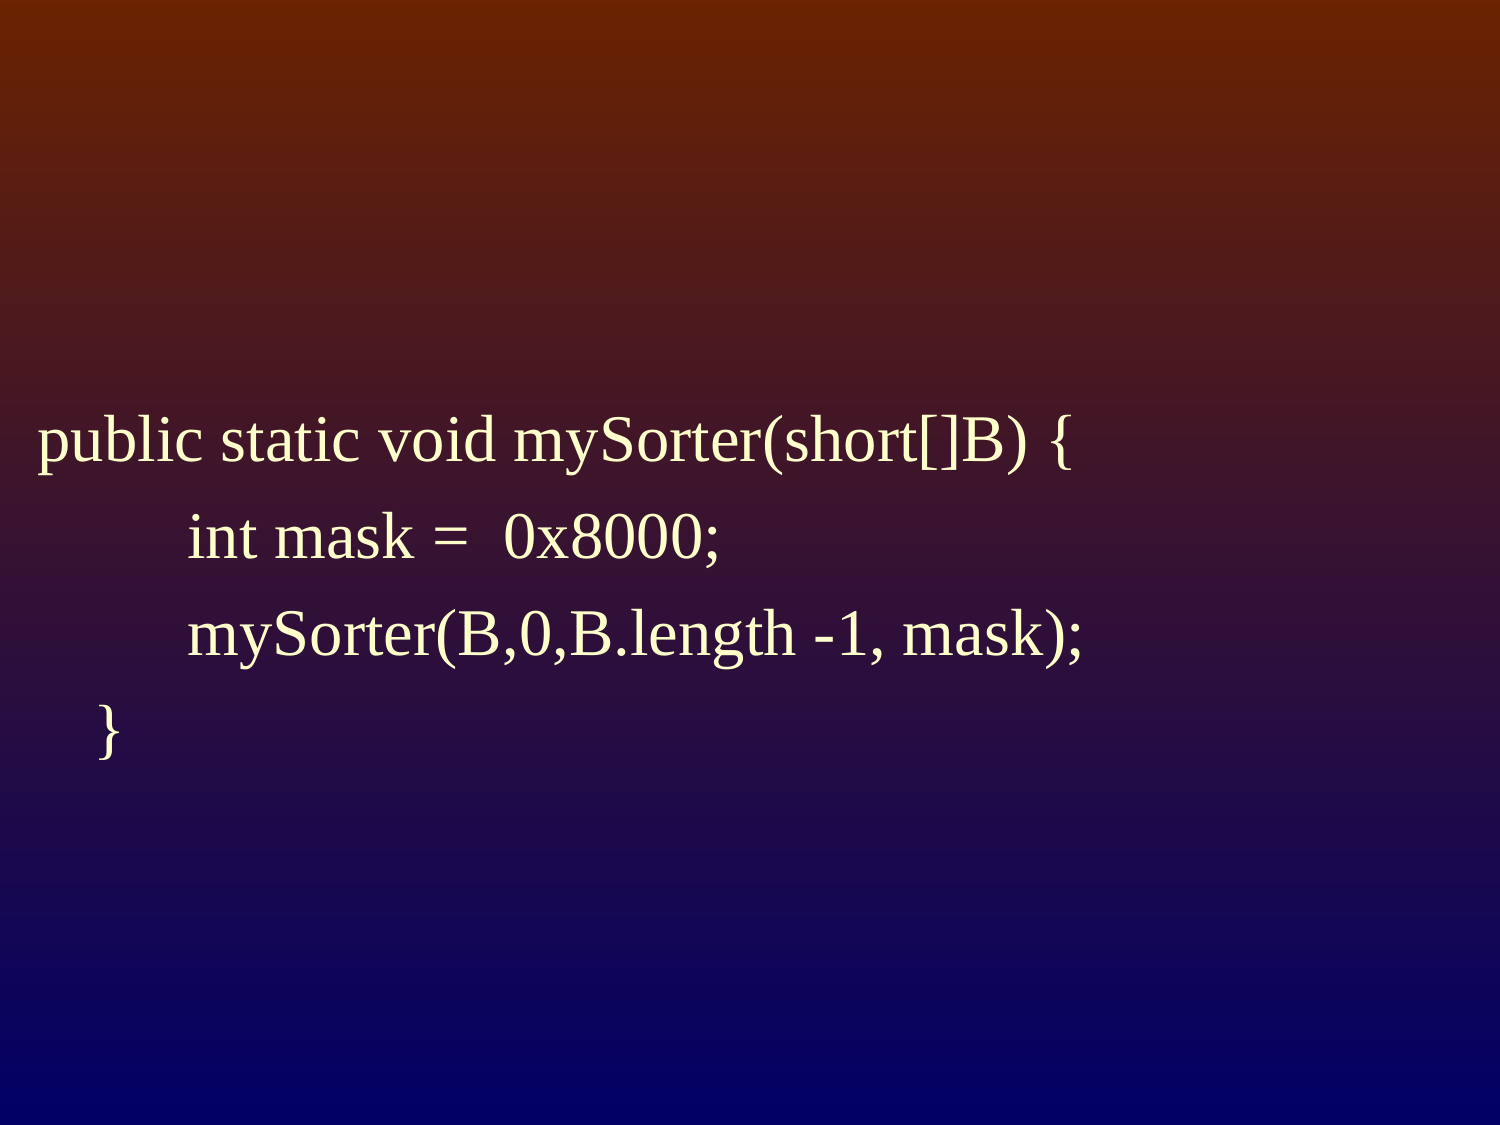

#
public static void mySorter(short[]B) {
		int mask = 0x8000;
		mySorter(B,0,B.length -1, mask);
	}